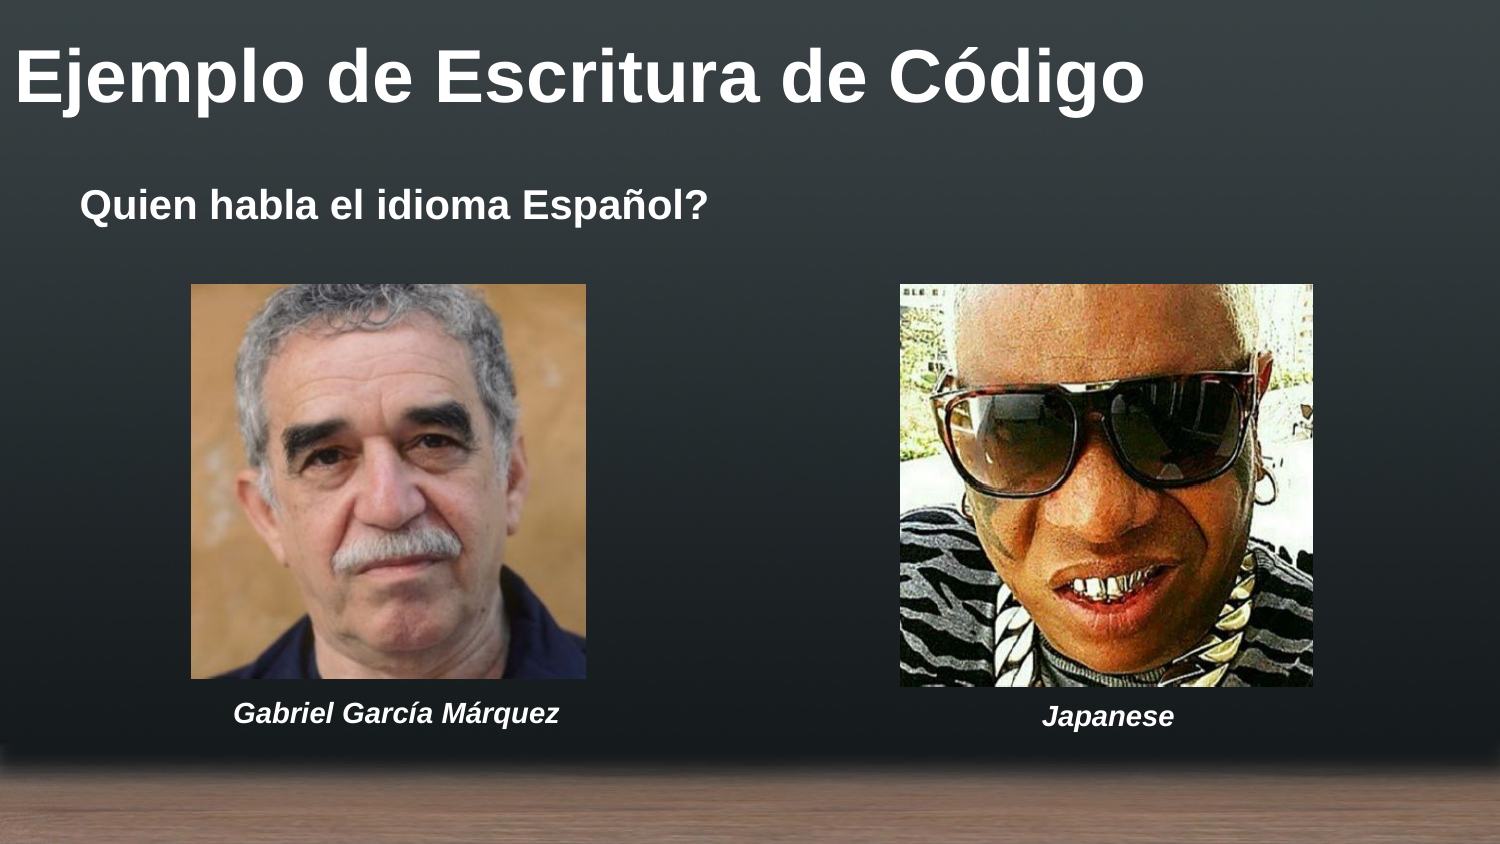

Ejemplo de Escritura de Código
# Quien habla el idioma Español?
Gabriel García Márquez
Japanese